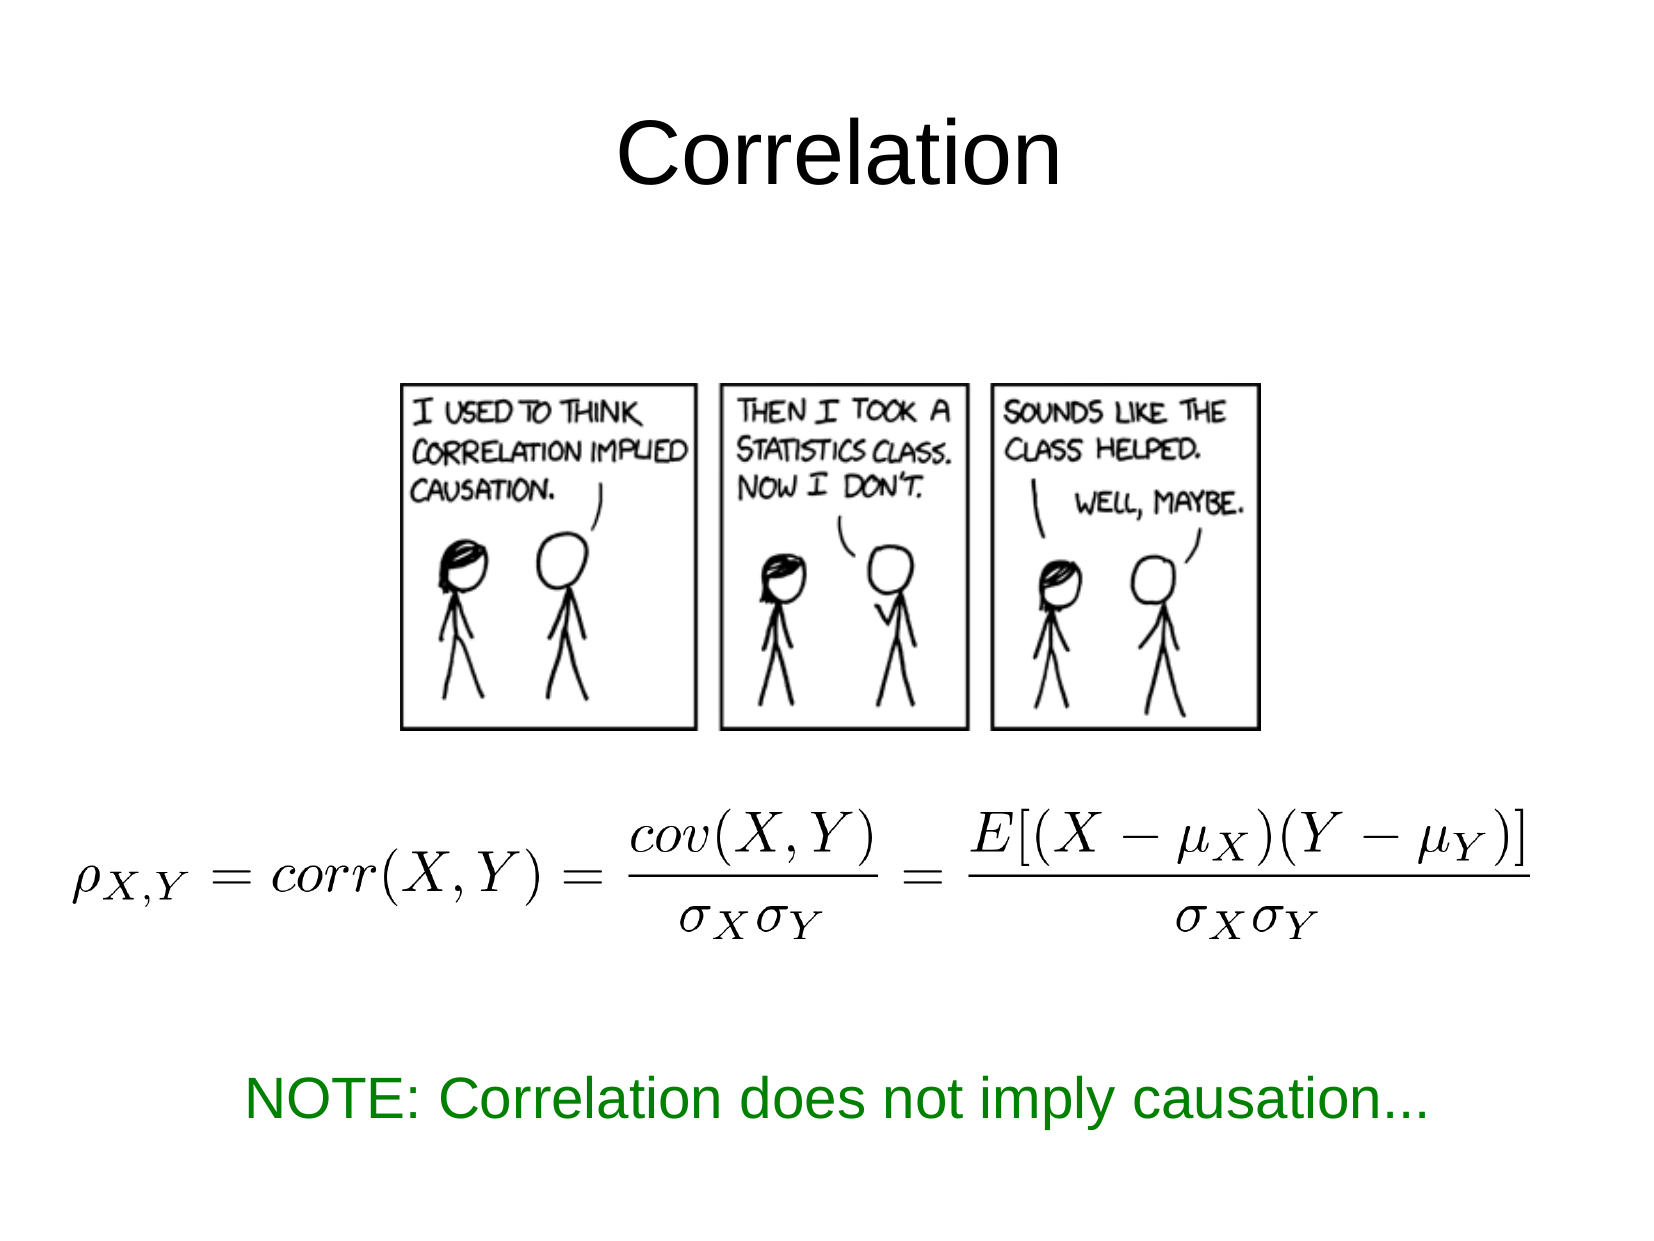

# Correlation
NOTE: Correlation does not imply causation...